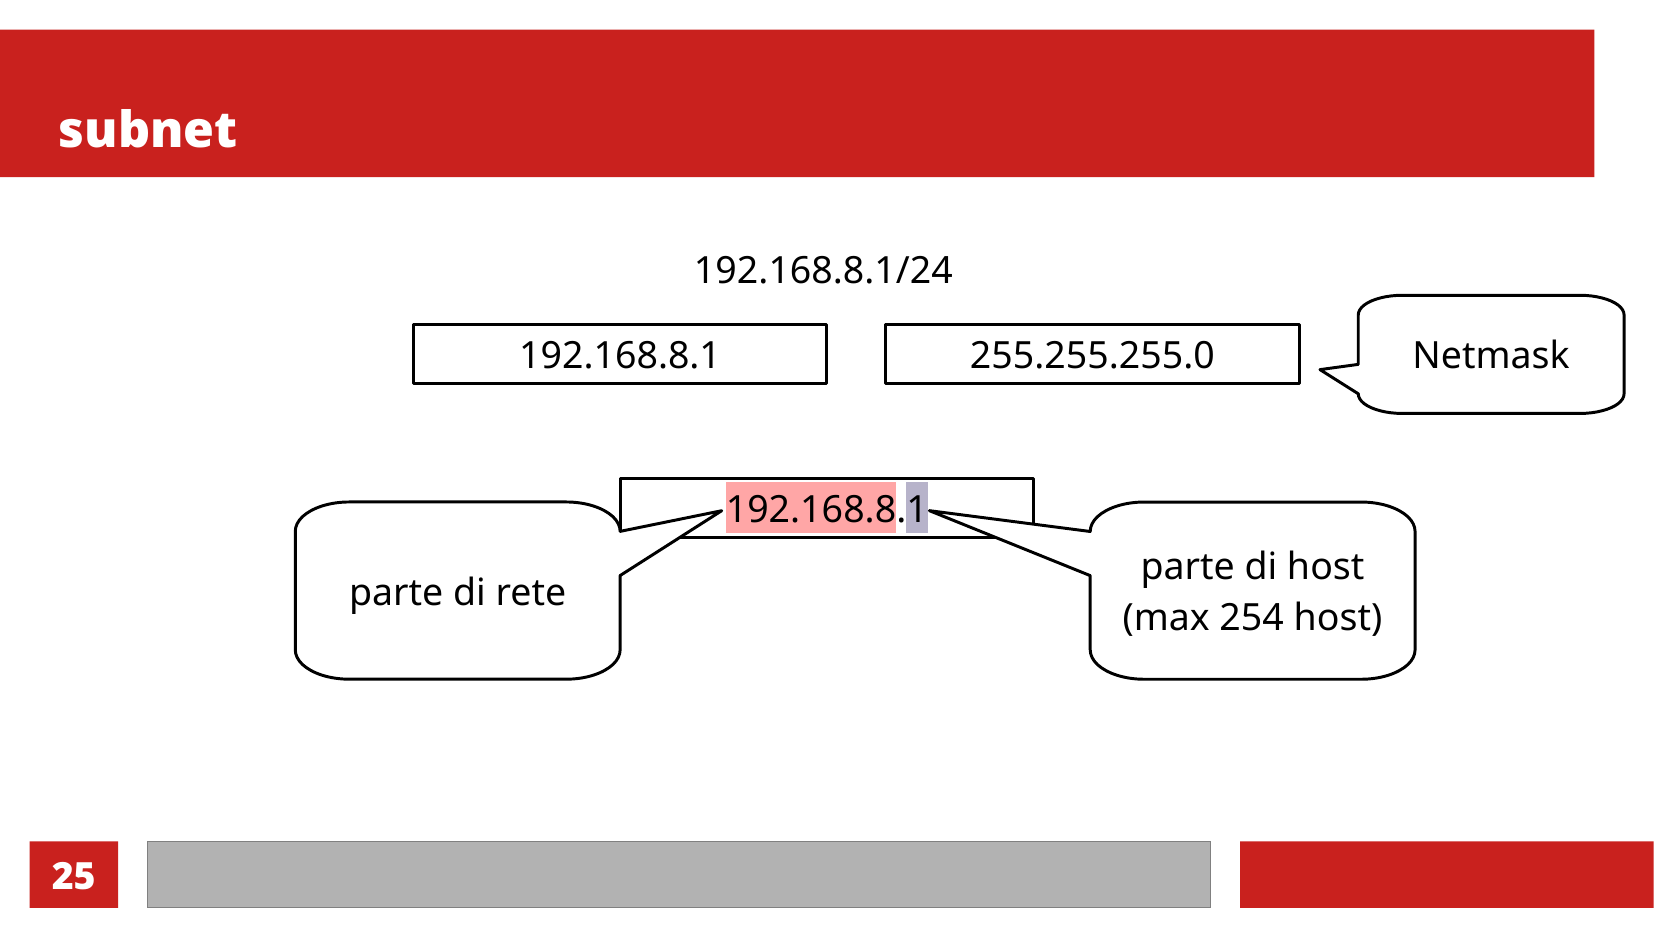

# subnet
192.168.8.1/24
Netmask
192.168.8.1
255.255.255.0
192.168.8.1
parte di rete
parte di host
(max 254 host)
25